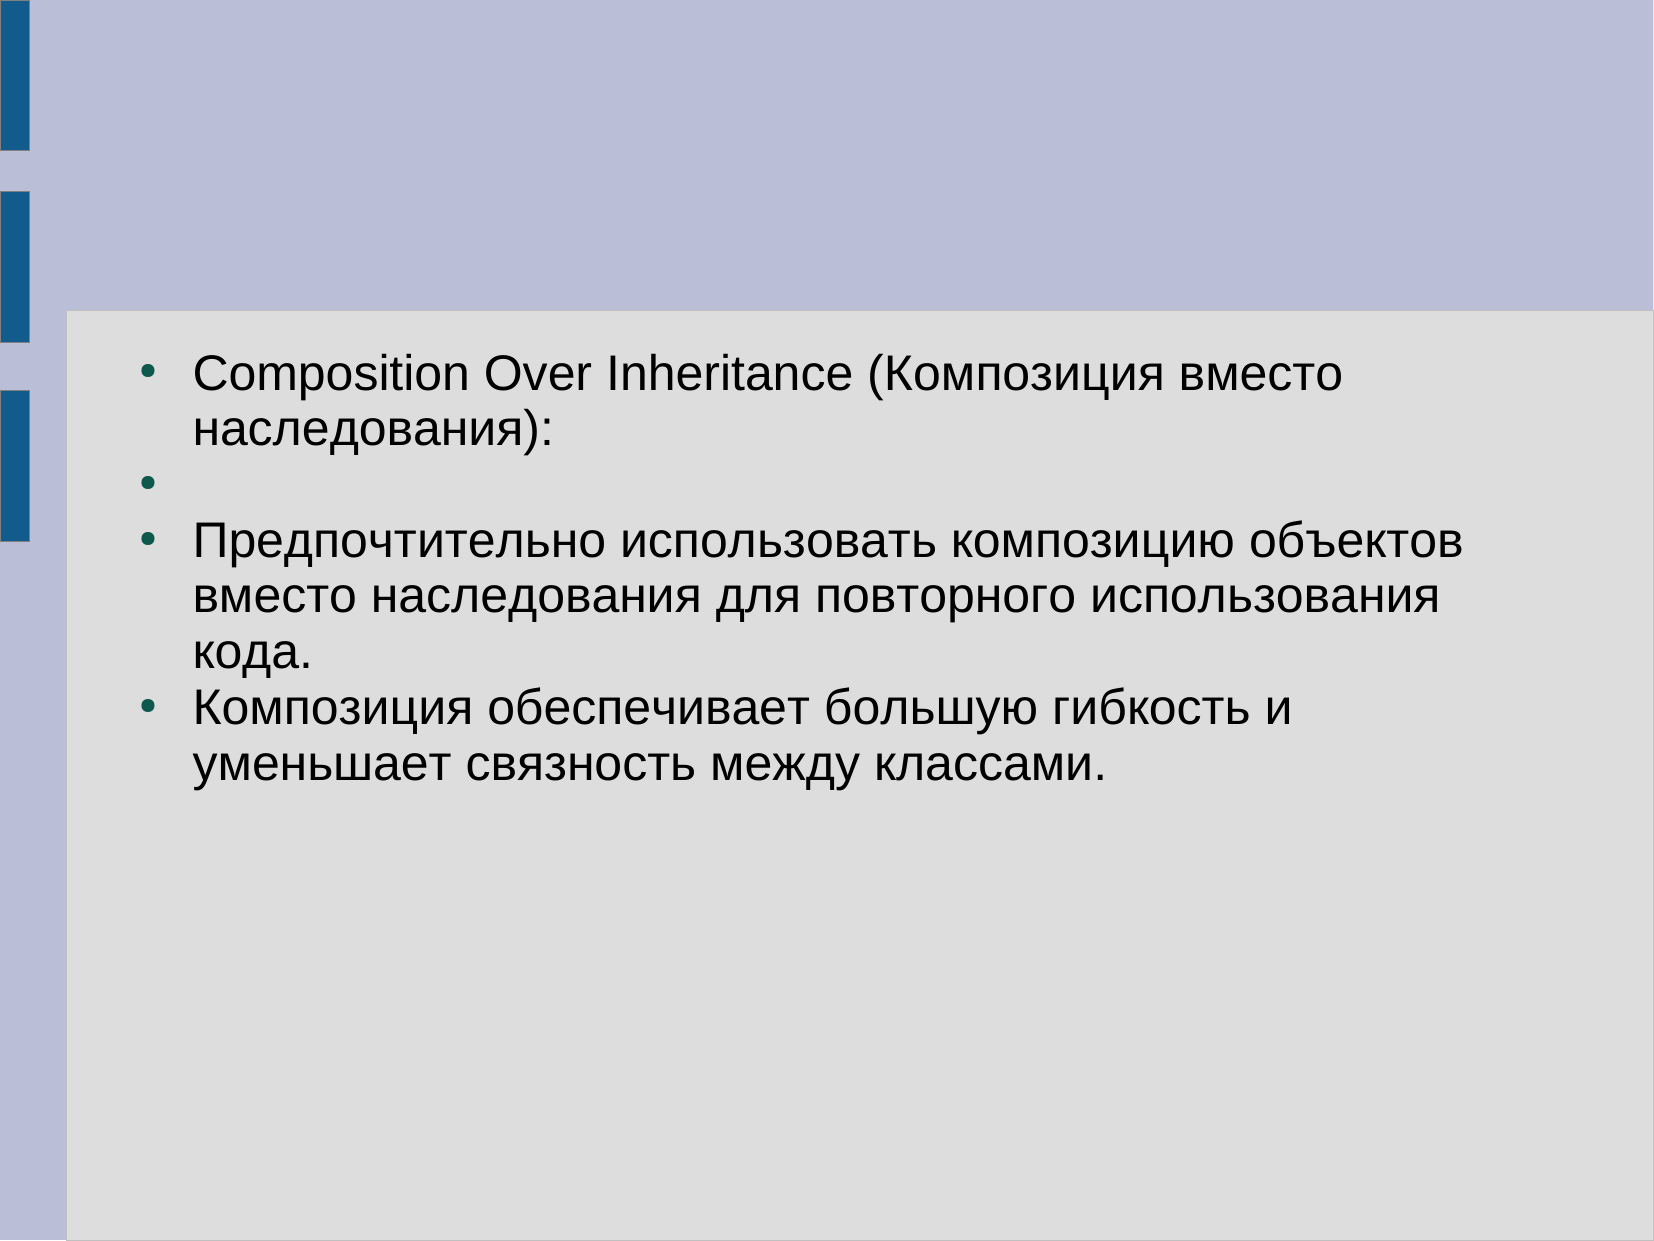

#
Composition Over Inheritance (Композиция вместо наследования):
Предпочтительно использовать композицию объектов вместо наследования для повторного использования кода.
Композиция обеспечивает большую гибкость и уменьшает связность между классами.